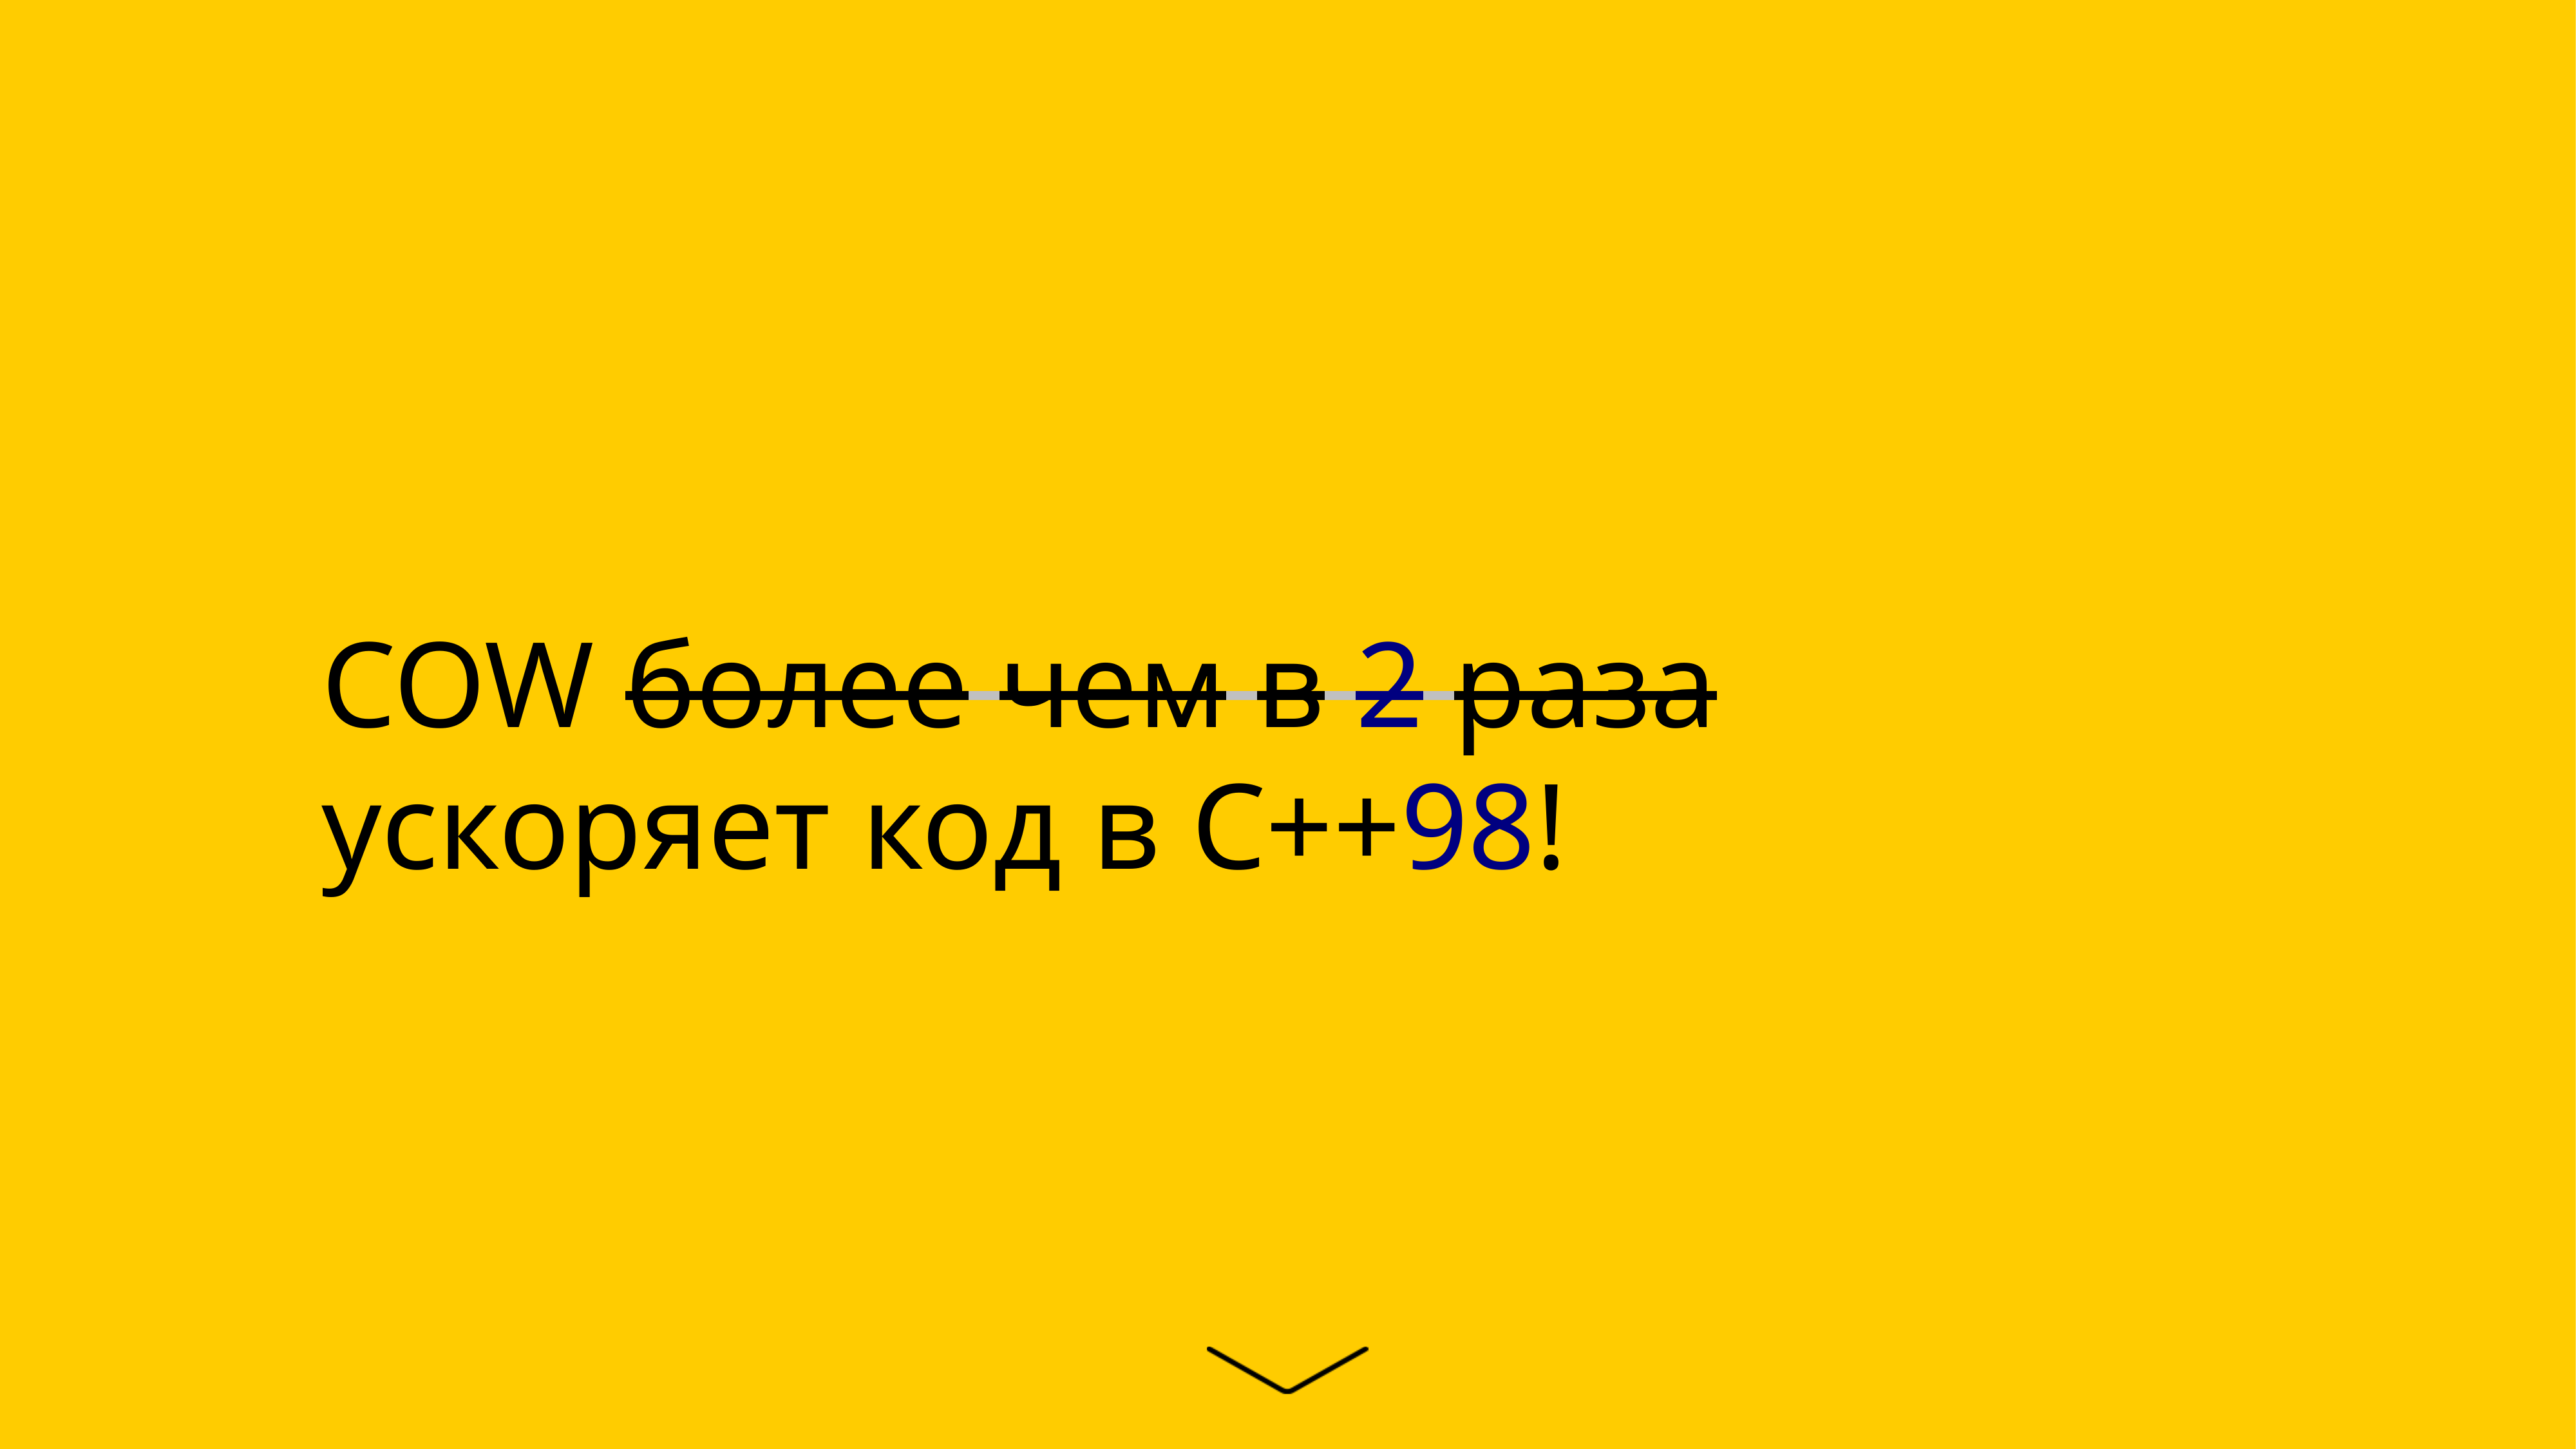

# COW более чем в 2 раза ускоряет код в C++98!